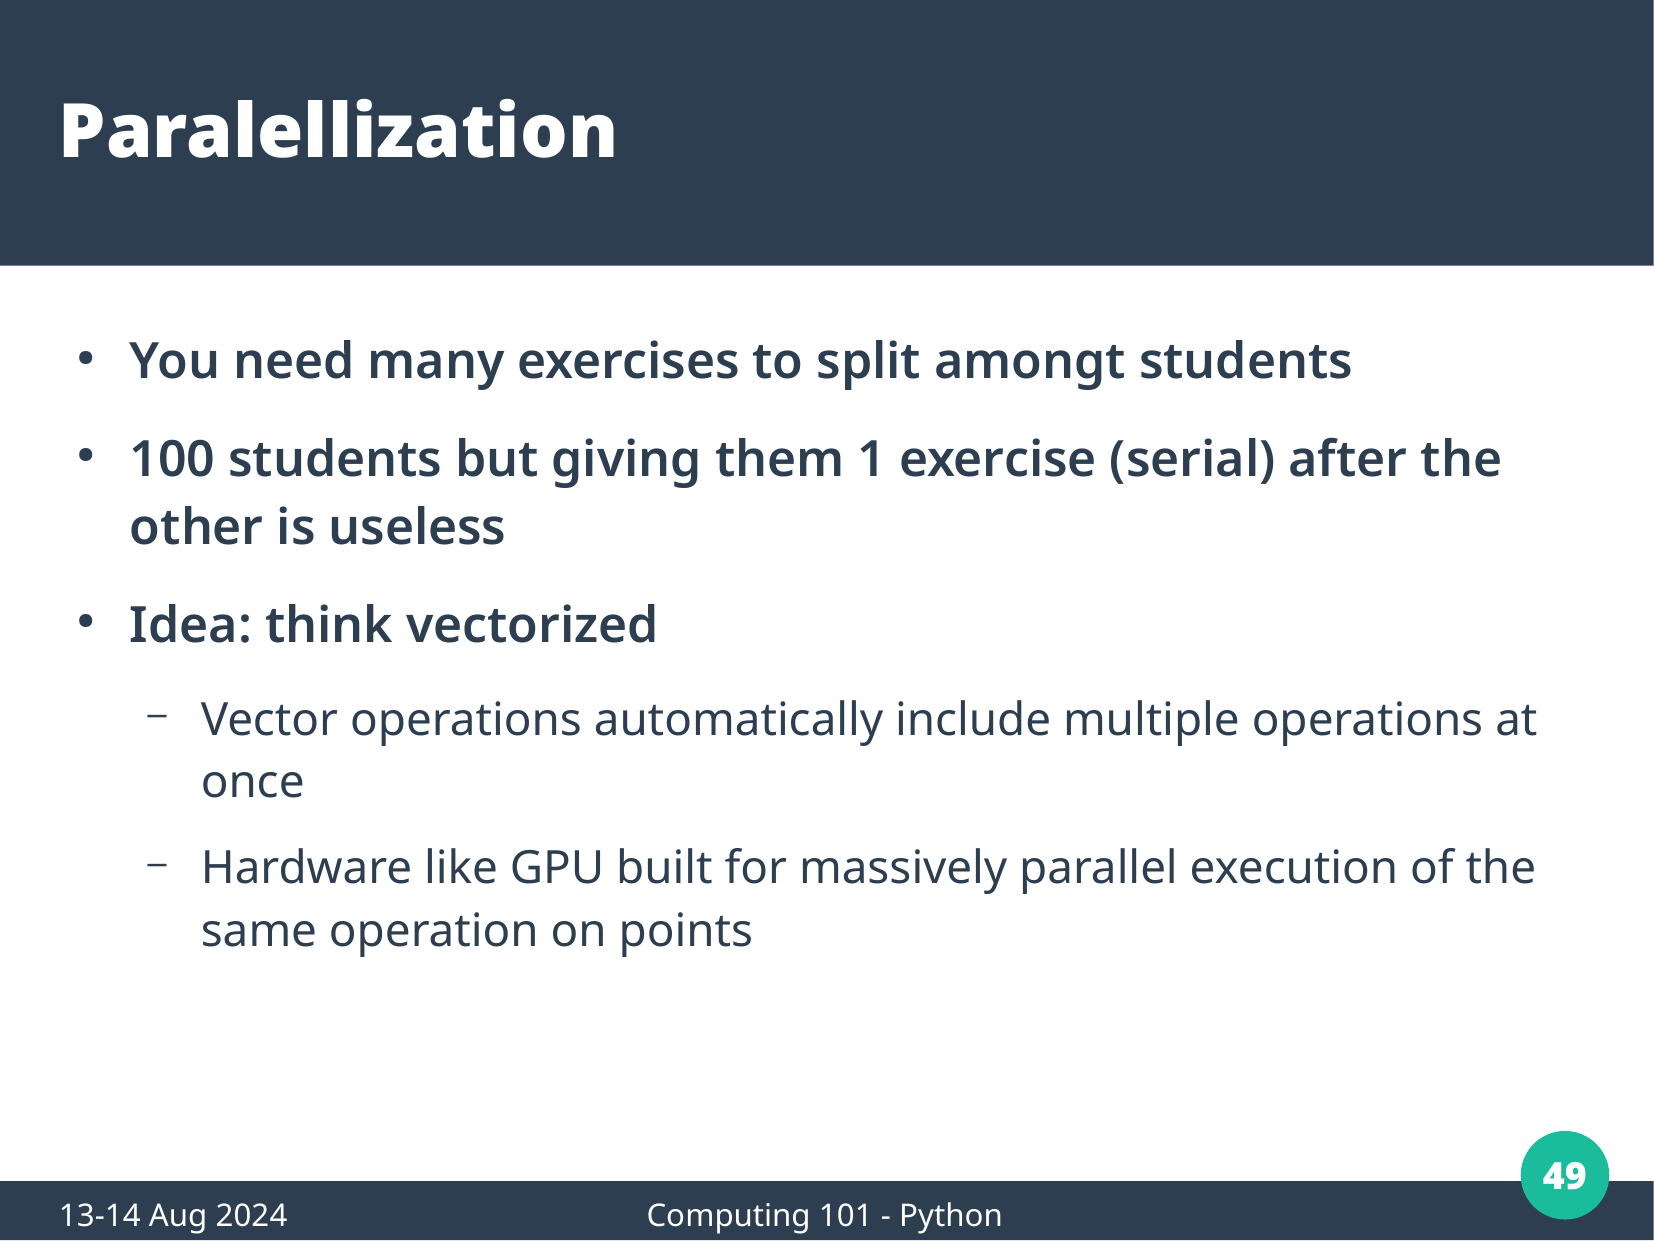

# Paralellization
You need many exercises to split amongt students
100 students but giving them 1 exercise (serial) after the other is useless
Idea: think vectorized
Vector operations automatically include multiple operations at once
Hardware like GPU built for massively parallel execution of the same operation on points
49
13-14 Aug 2024